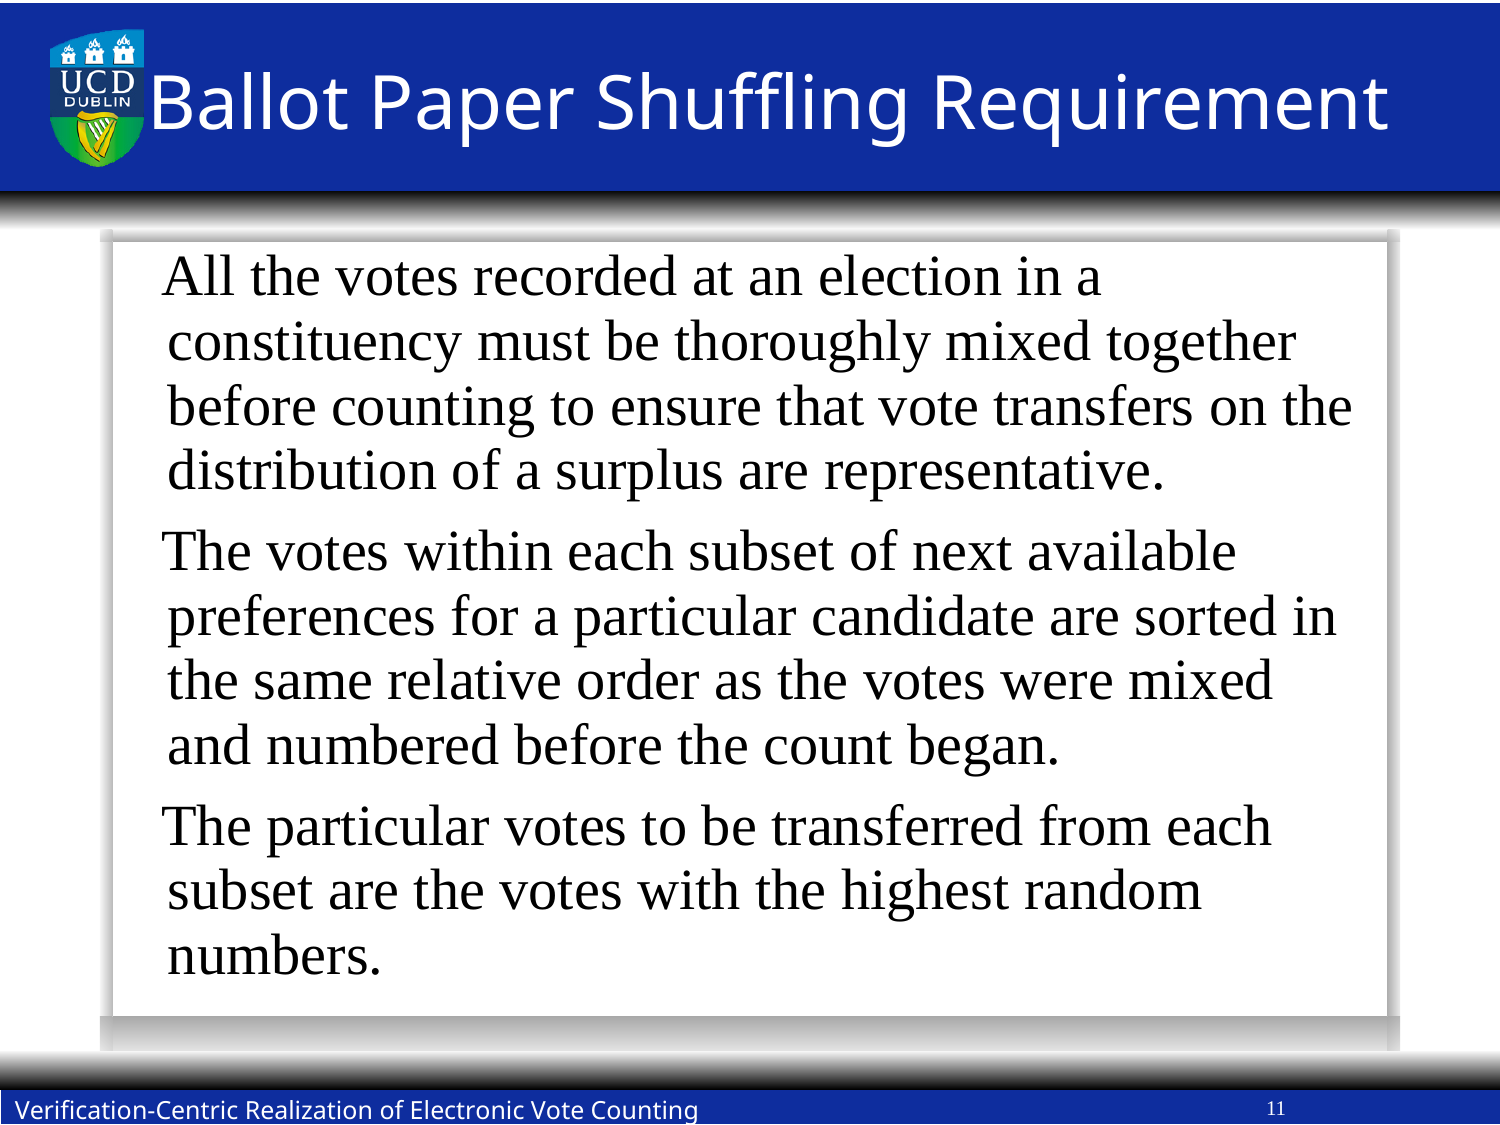

# Ballot Paper Shuffling Requirement
 All the votes recorded at an election in a constituency must be thoroughly mixed together before counting to ensure that vote transfers on the distribution of a surplus are representative.
 The votes within each subset of next available preferences for a particular candidate are sorted in the same relative order as the votes were mixed and numbered before the count began.
 The particular votes to be transferred from each subset are the votes with the highest random numbers.
11